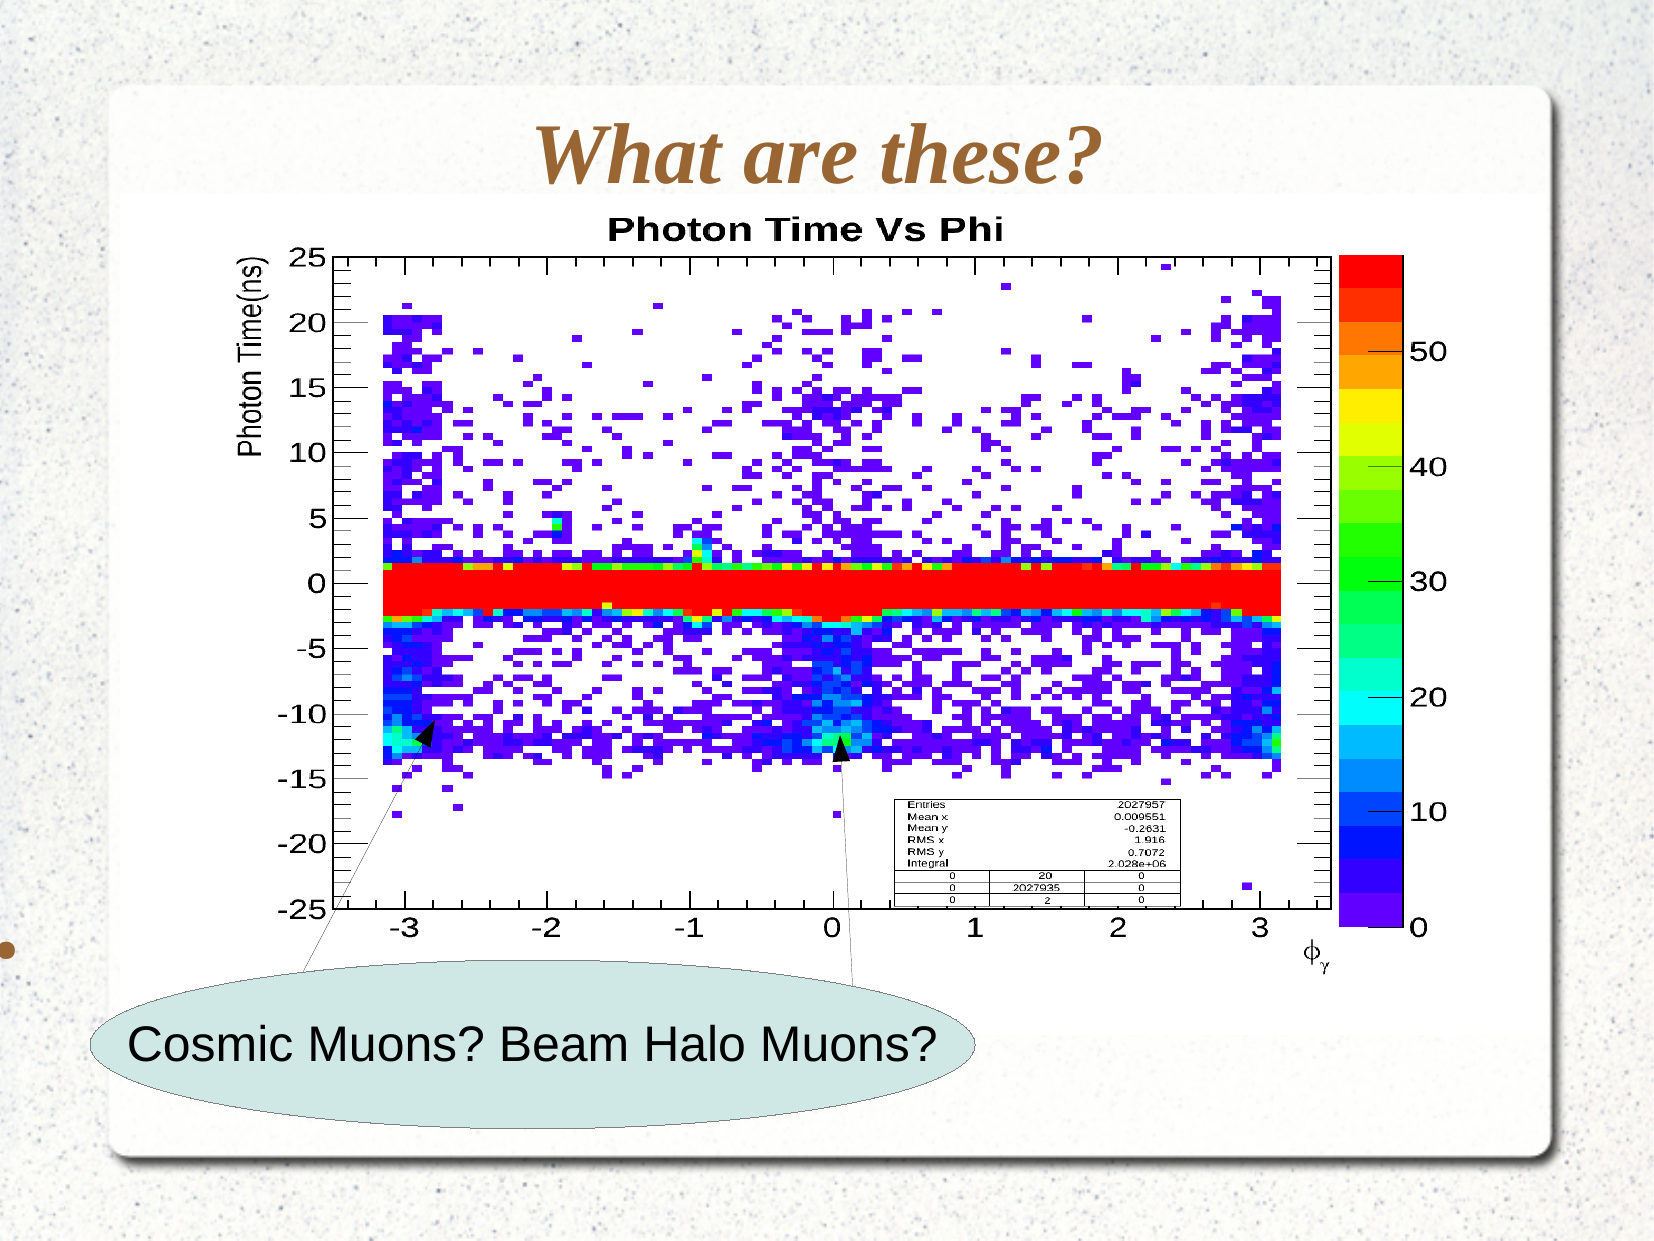

# What are these?
Cosmic Muons? Beam Halo Muons?